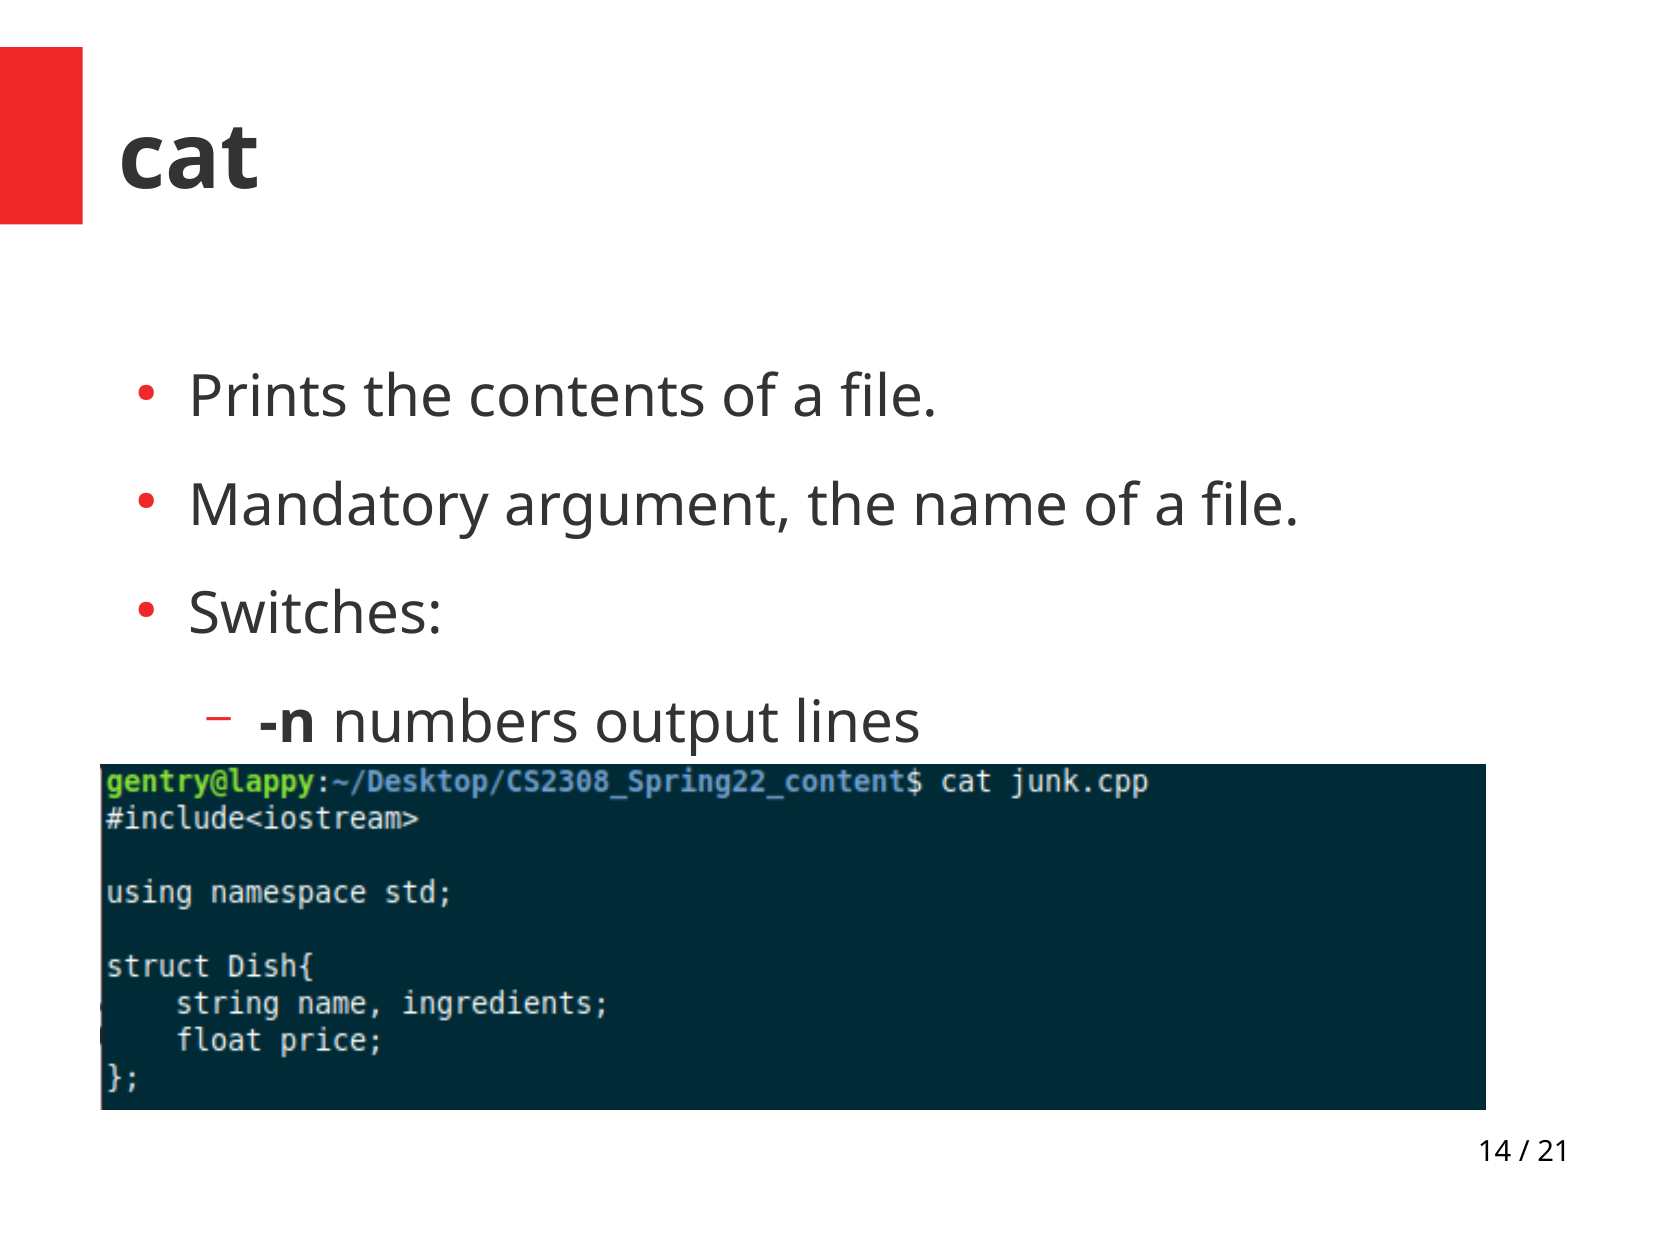

# cat
Prints the contents of a file.
Mandatory argument, the name of a file.
Switches:
-n numbers output lines
14